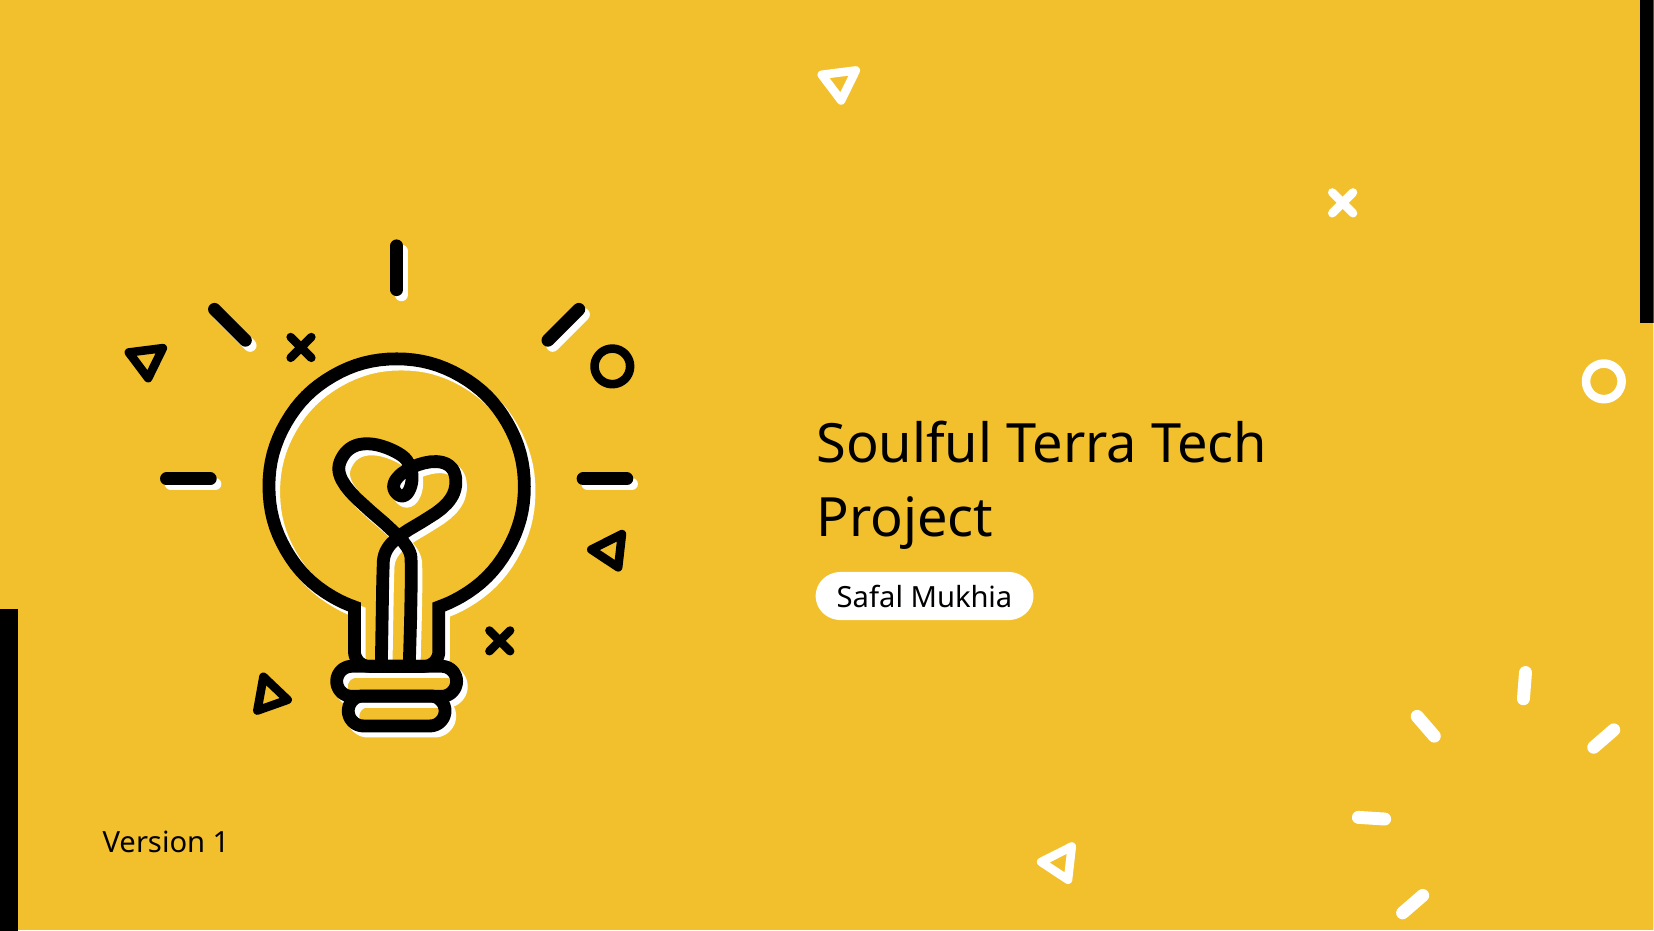

# Soulful Terra Tech Project
Safal Mukhia
Version 1